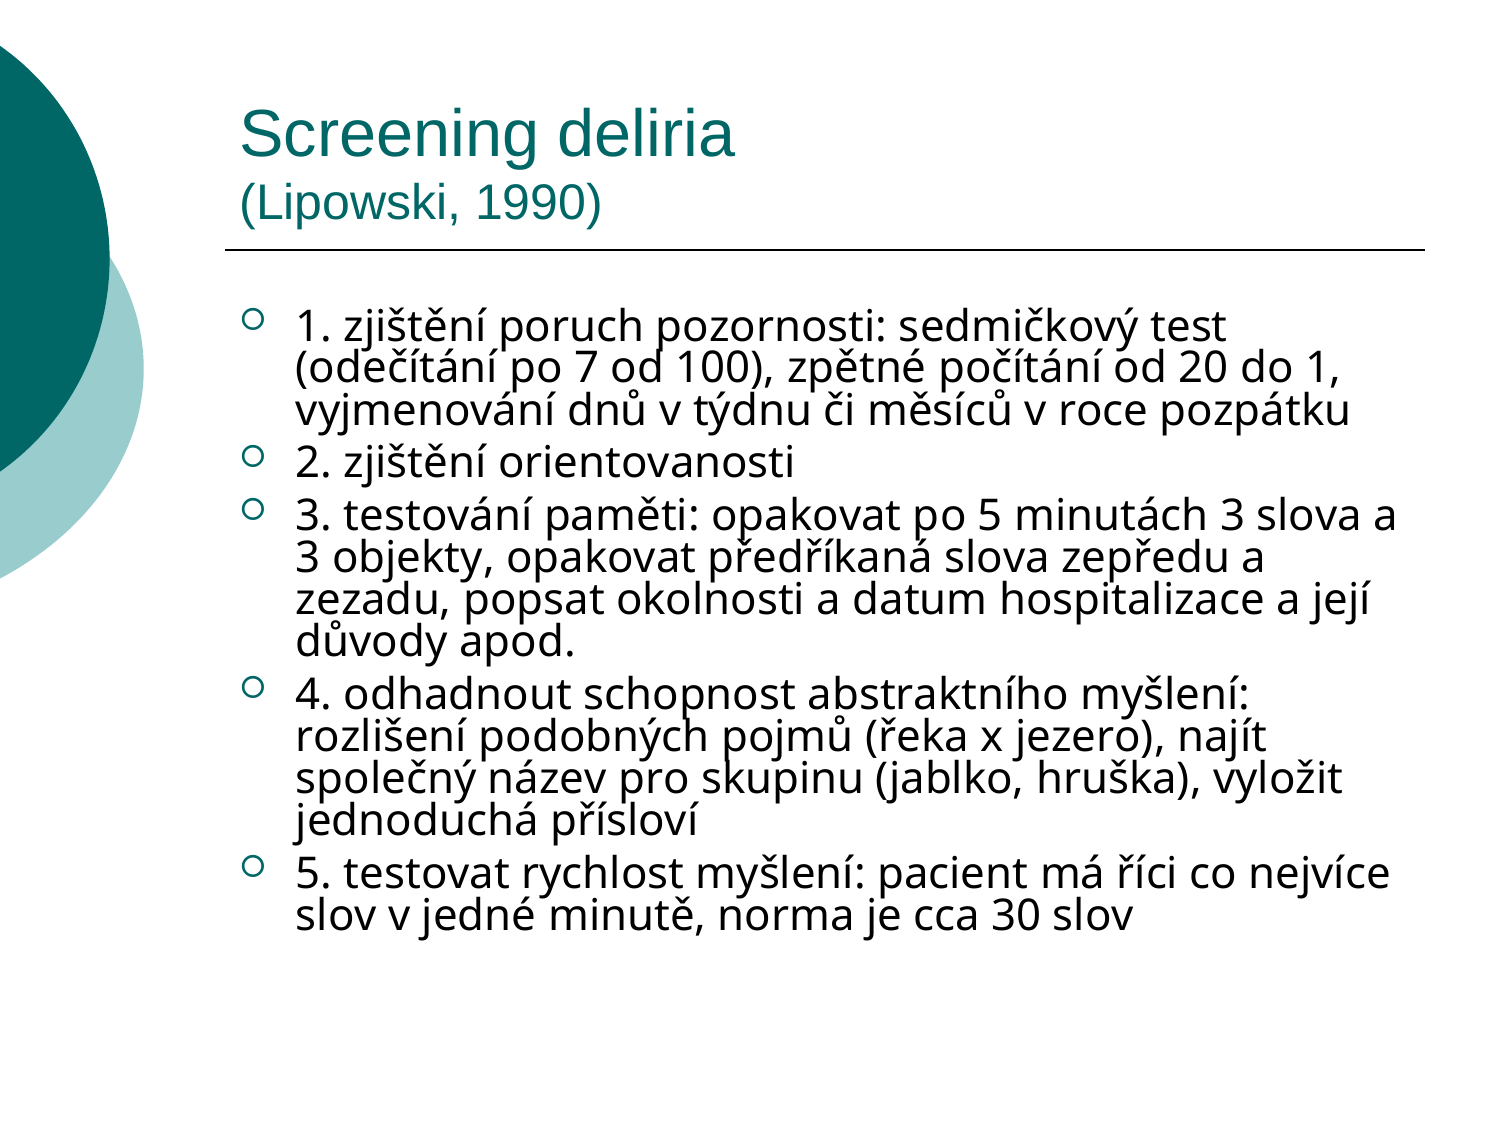

# Screening deliria (Lipowski, 1990)
1. zjištění poruch pozornosti: sedmičkový test (odečítání po 7 od 100), zpětné počítání od 20 do 1, vyjmenování dnů v týdnu či měsíců v roce pozpátku
2. zjištění orientovanosti
3. testování paměti: opakovat po 5 minutách 3 slova a 3 objekty, opakovat předříkaná slova zepředu a zezadu, popsat okolnosti a datum hospitalizace a její důvody apod.
4. odhadnout schopnost abstraktního myšlení: rozlišení podobných pojmů (řeka x jezero), najít společný název pro skupinu (jablko, hruška), vyložit jednoduchá přísloví
5. testovat rychlost myšlení: pacient má říci co nejvíce slov v jedné minutě, norma je cca 30 slov